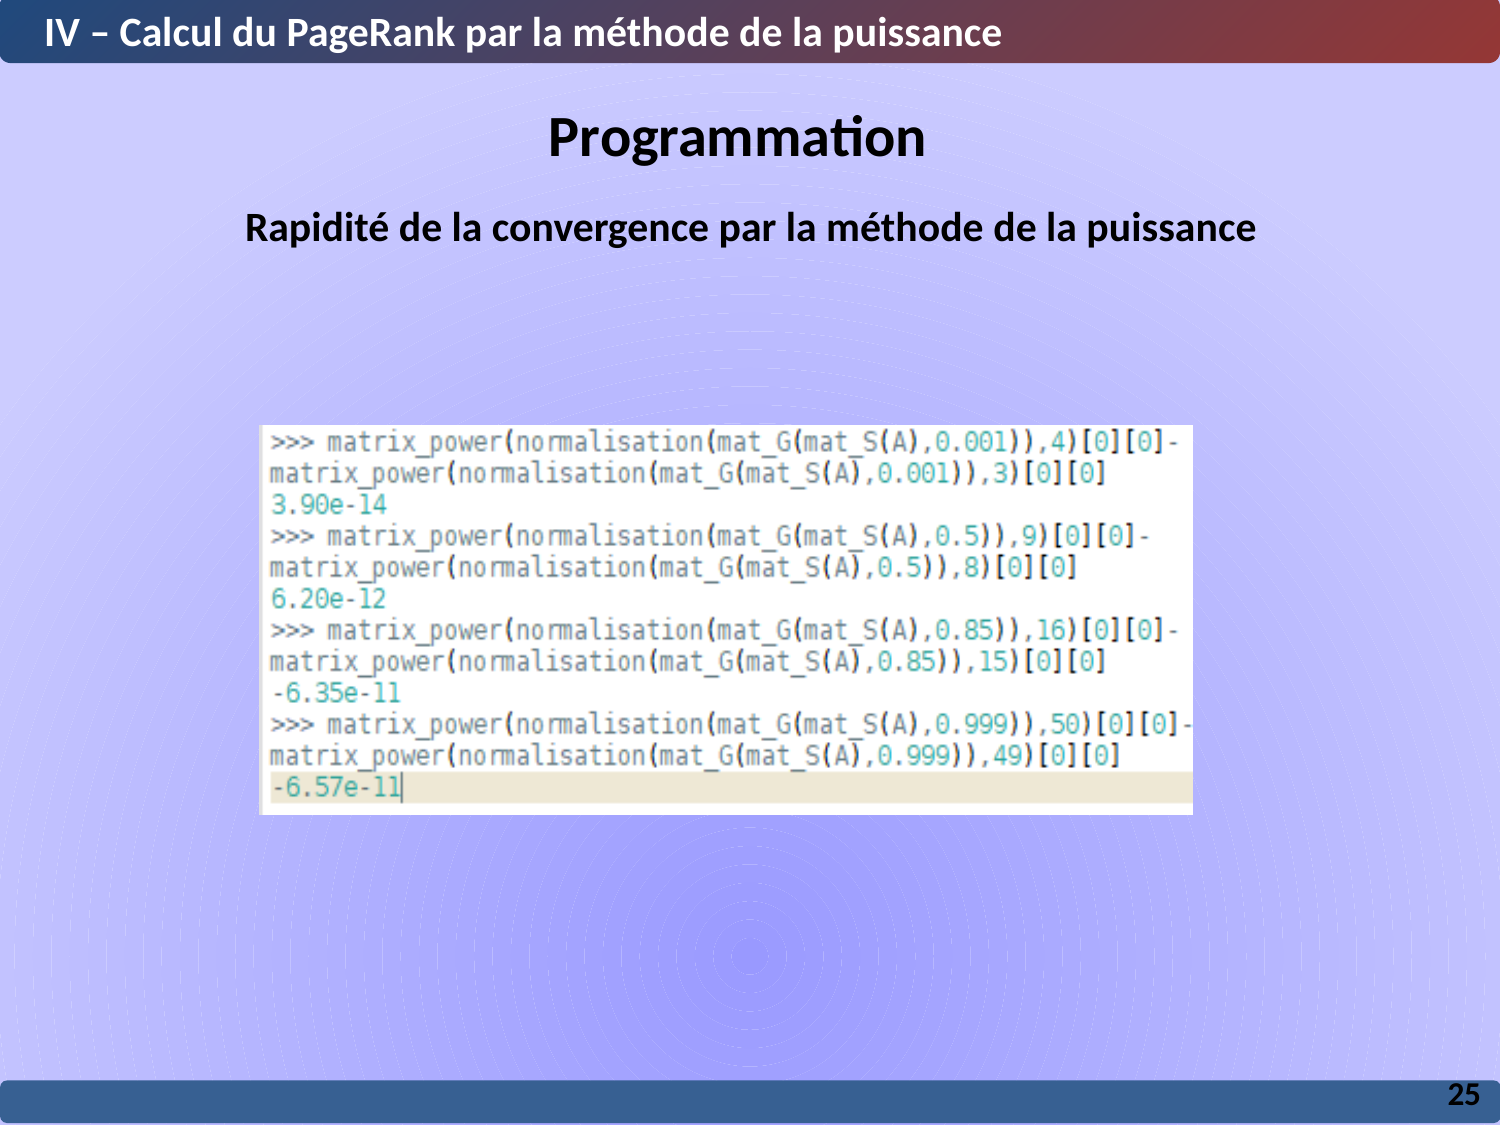

IV – Calcul du PageRank par la méthode de la puissance
Programmation
# Rapidité de la convergence par la méthode de la puissance